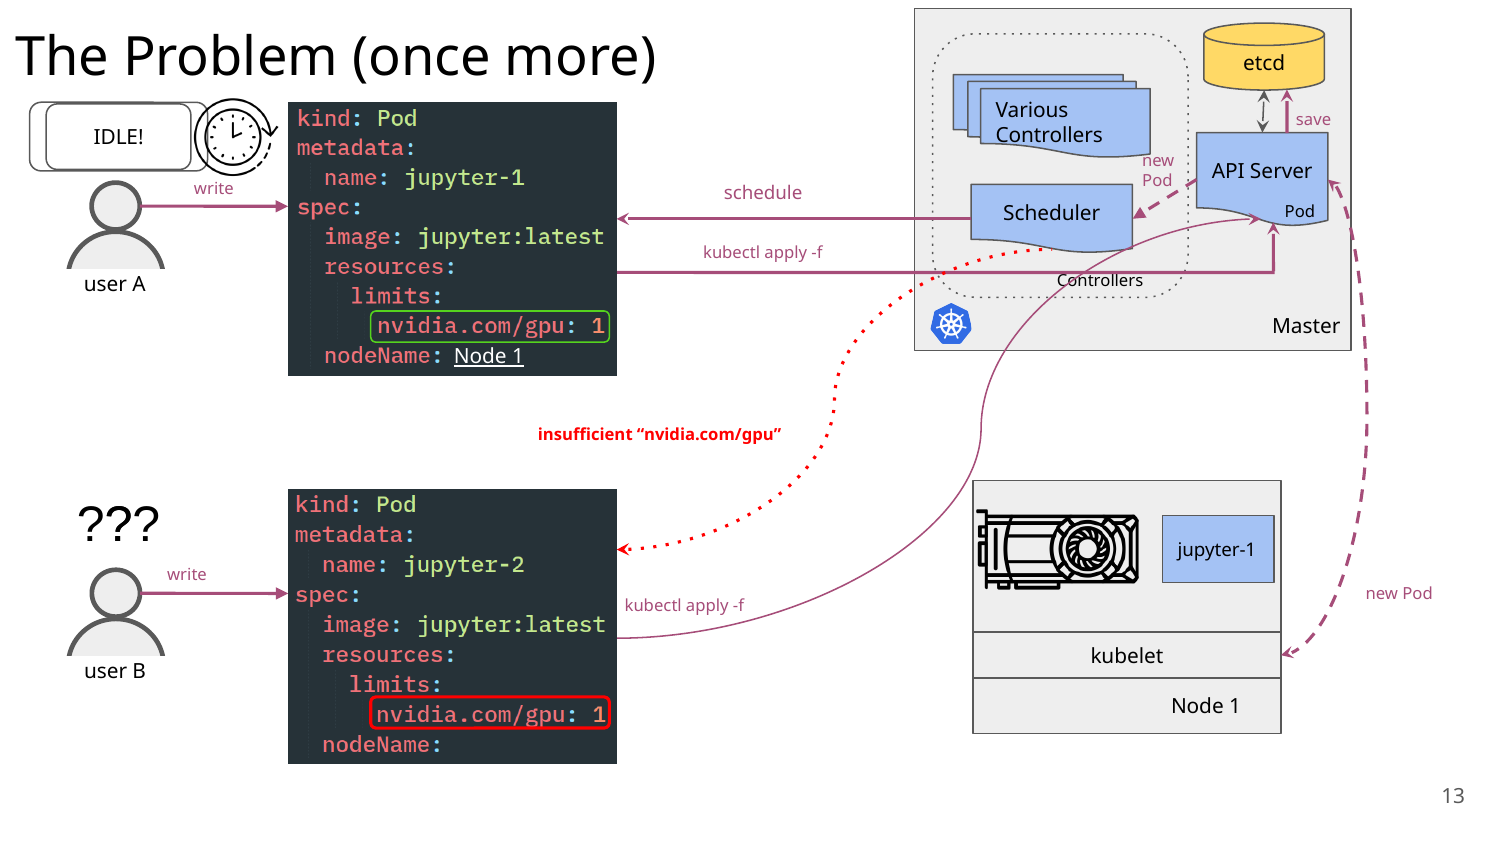

# The Problem (once more)
etcd
Various
Controllers
save
doing work...
write
user A
IDLE!
API Server
Pod
new
Pod
schedule
new Pod
Scheduler
kubectl apply -f
kubectl apply -f
insufficient “nvidia.com/gpu”
Controllers
Master
Node 1
???
?
write
user B
jupyter-1
kubelet
Node 1